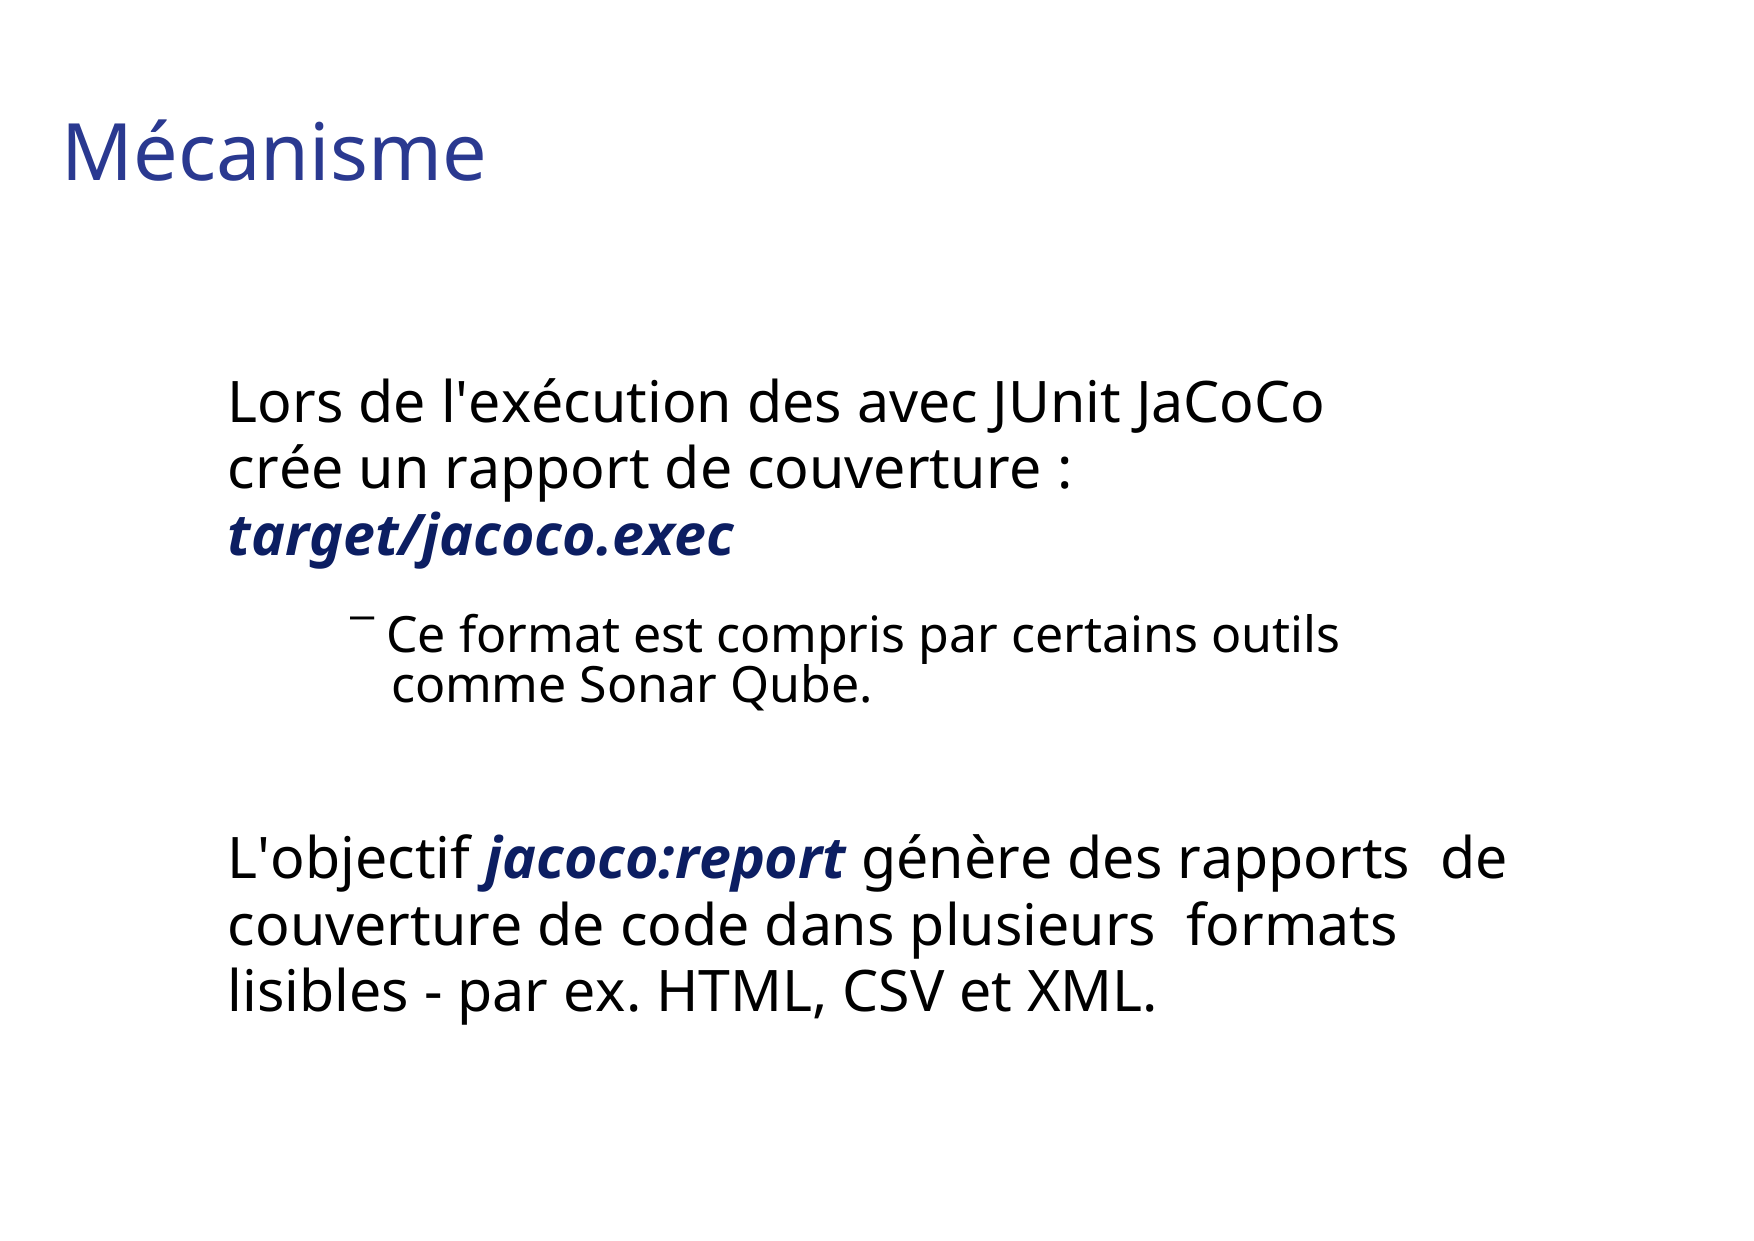

# Mécanisme
Lors de l'exécution des avec JUnit JaCoCo crée un rapport de couverture : target/jacoco.exec
– Ce format est compris par certains outils comme Sonar Qube.
L'objectif jacoco:report génère des rapports de couverture de code dans plusieurs formats lisibles - par ex. HTML, CSV et XML.